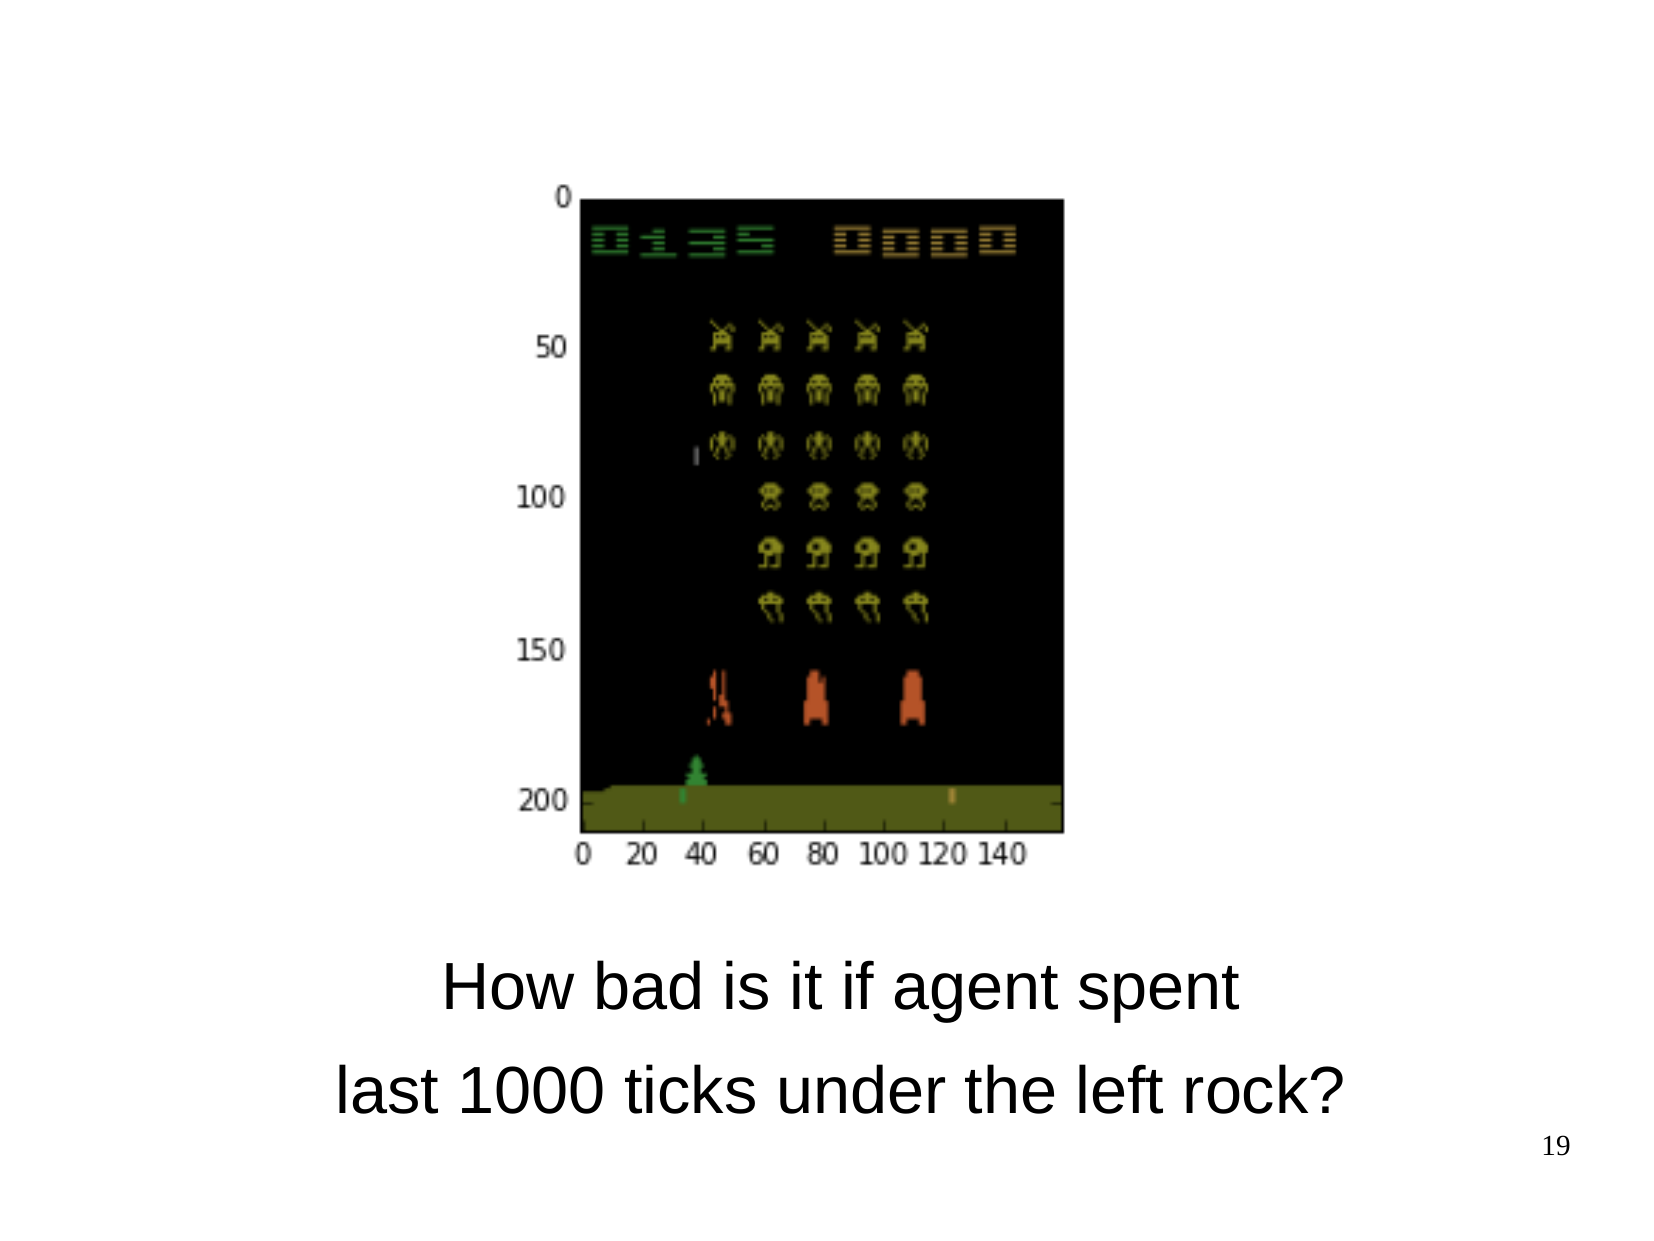

#
How bad is it if agent spent
last 1000 ticks under the left rock?
19